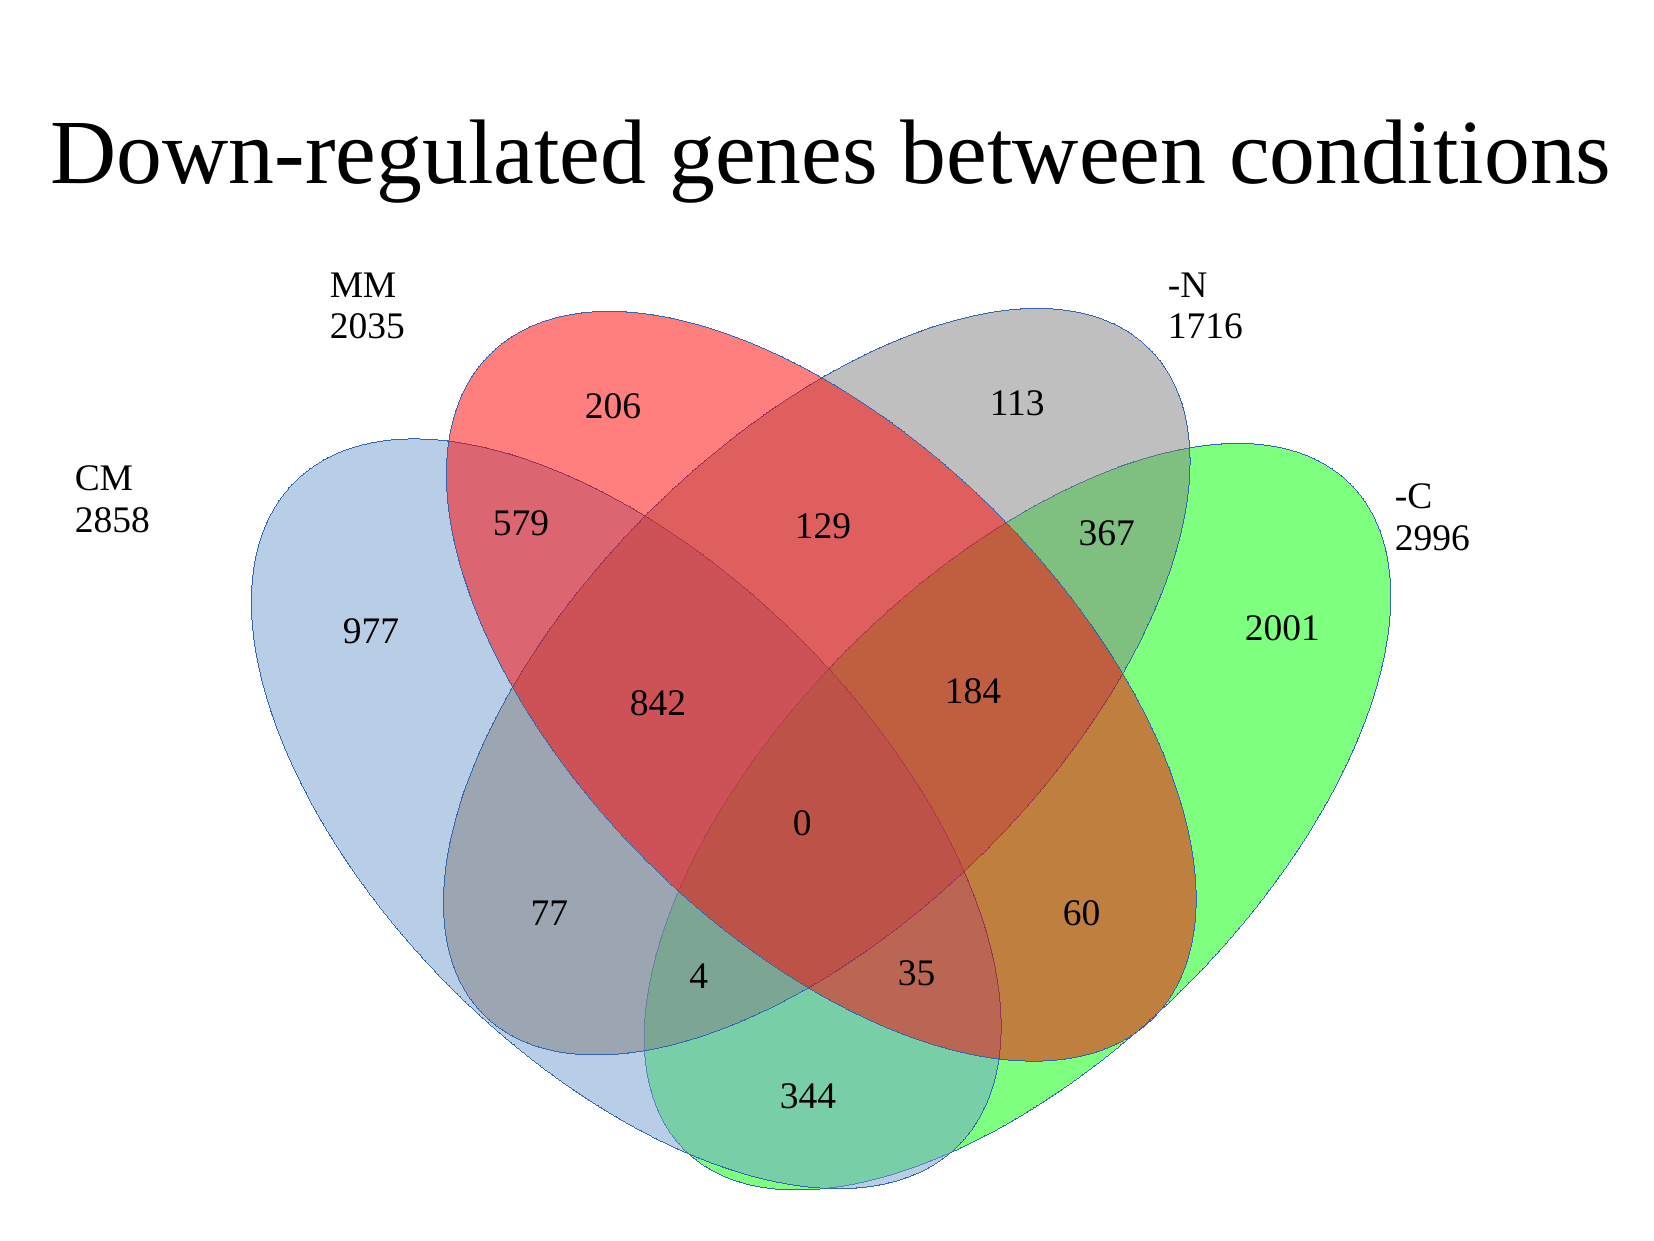

# Down-regulated genes between conditions
-N
1716
MM
2035
113
206
CM
2858
-C
2996
579
129
367
2001
977
184
842
0
77
60
35
4
344